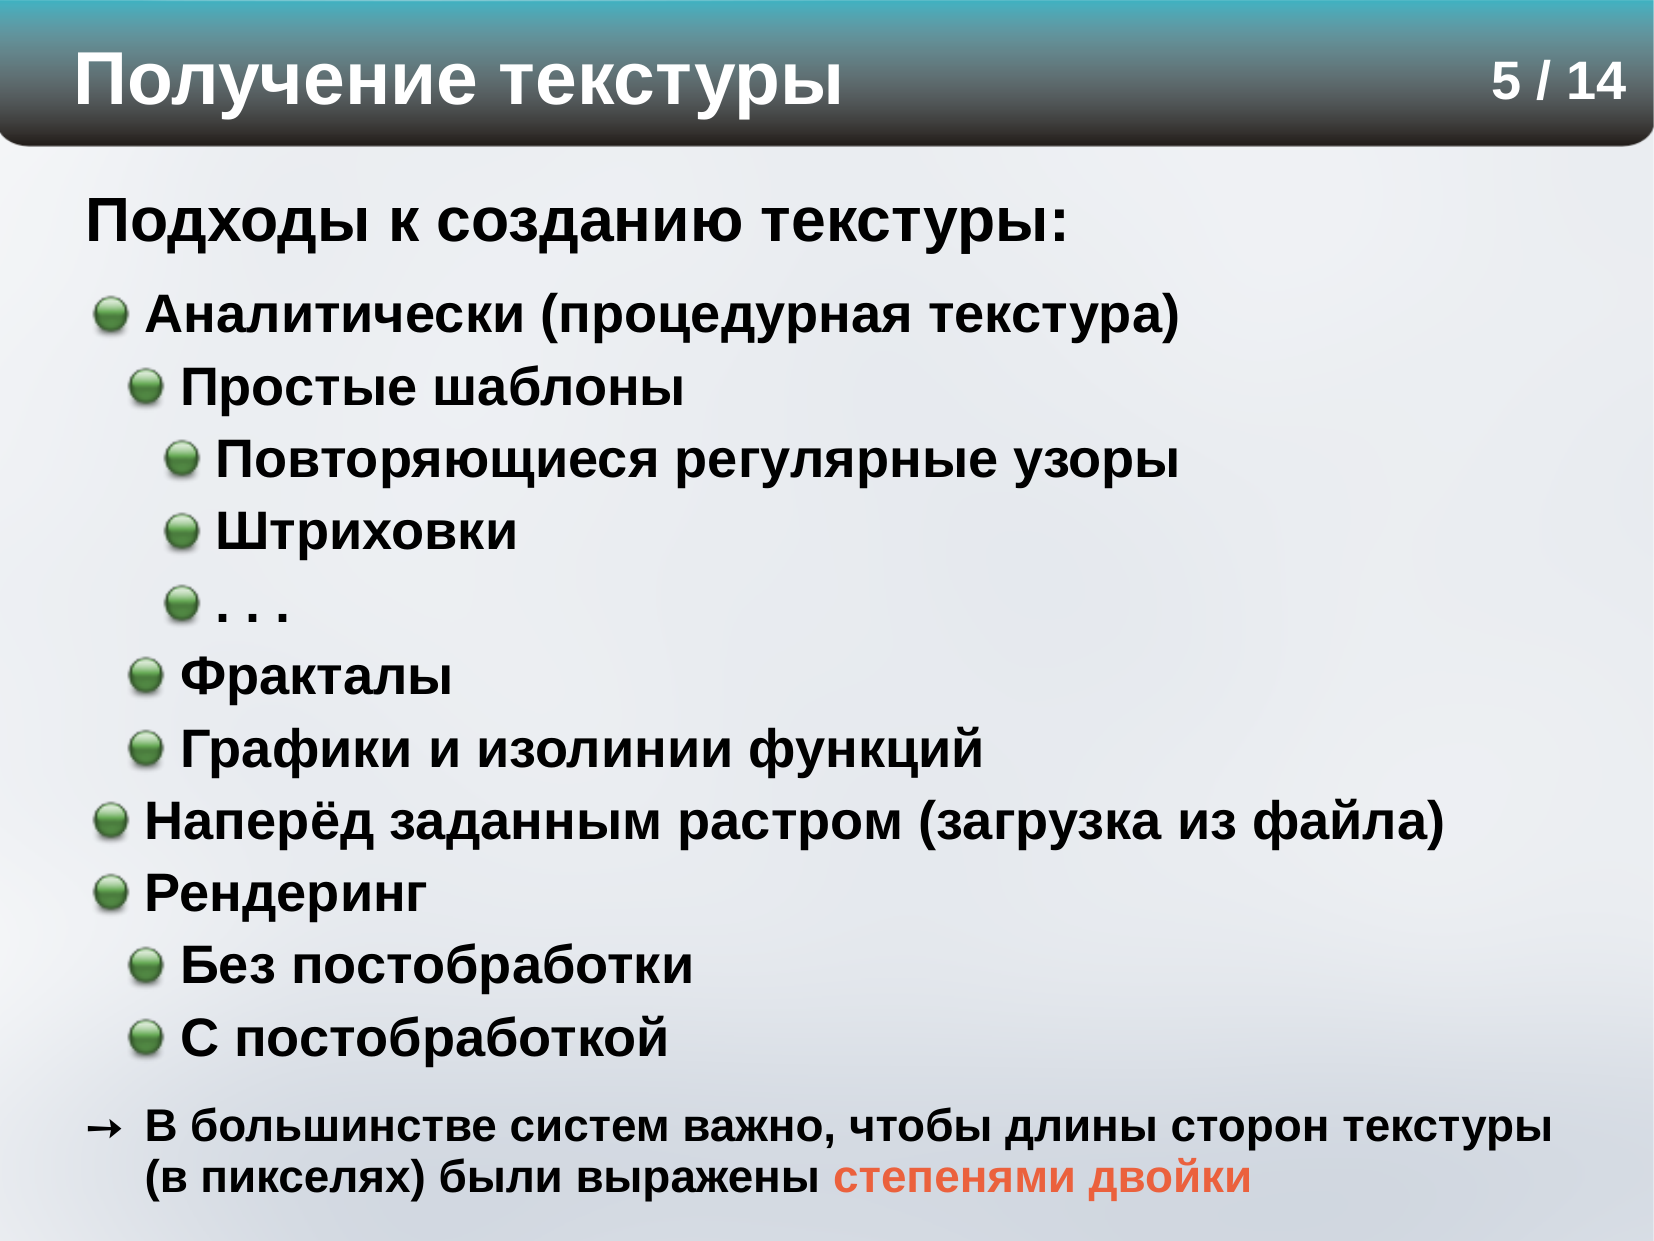

Получение текстуры
Подходы к созданию текстуры:
Аналитически (процедурная текстура)
Простые шаблоны
Повторяющиеся регулярные узоры
Штриховки
. . .
Фракталы
Графики и изолинии функций
Наперёд заданным растром (загрузка из файла)
Рендеринг
Без постобработки
С постобработкой
В большинстве систем важно, чтобы длины сторон текстуры (в пикселях) были выражены степенями двойки